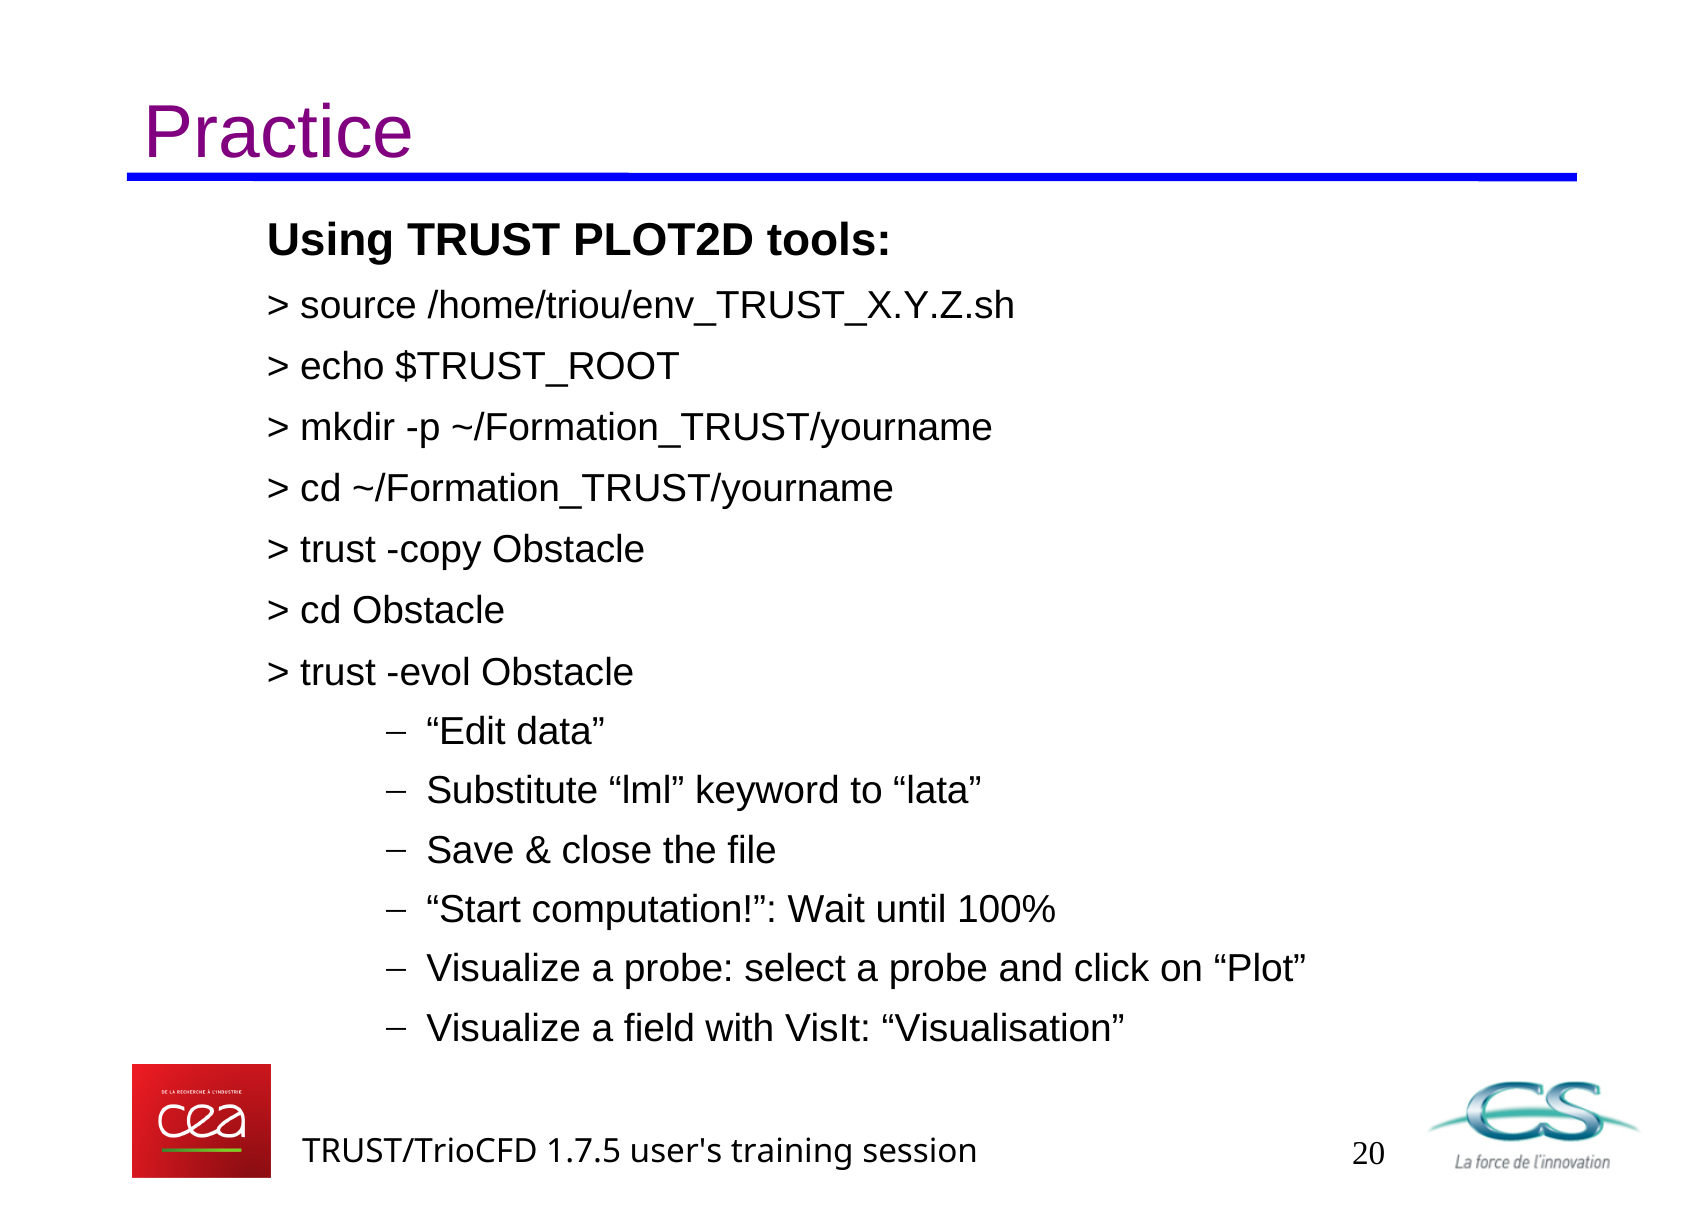

# Practice
Using TRUST PLOT2D tools:
> source /home/triou/env_TRUST_X.Y.Z.sh
> echo $TRUST_ROOT
> mkdir -p ~/Formation_TRUST/yourname
> cd ~/Formation_TRUST/yourname
> trust -copy Obstacle
> cd Obstacle
> trust -evol Obstacle
“Edit data”
Substitute “lml” keyword to “lata”
Save & close the file
“Start computation!”: Wait until 100%
Visualize a probe: select a probe and click on “Plot”
Visualize a field with VisIt: “Visualisation”
TRUST/TrioCFD 1.7.5 user's training session
20